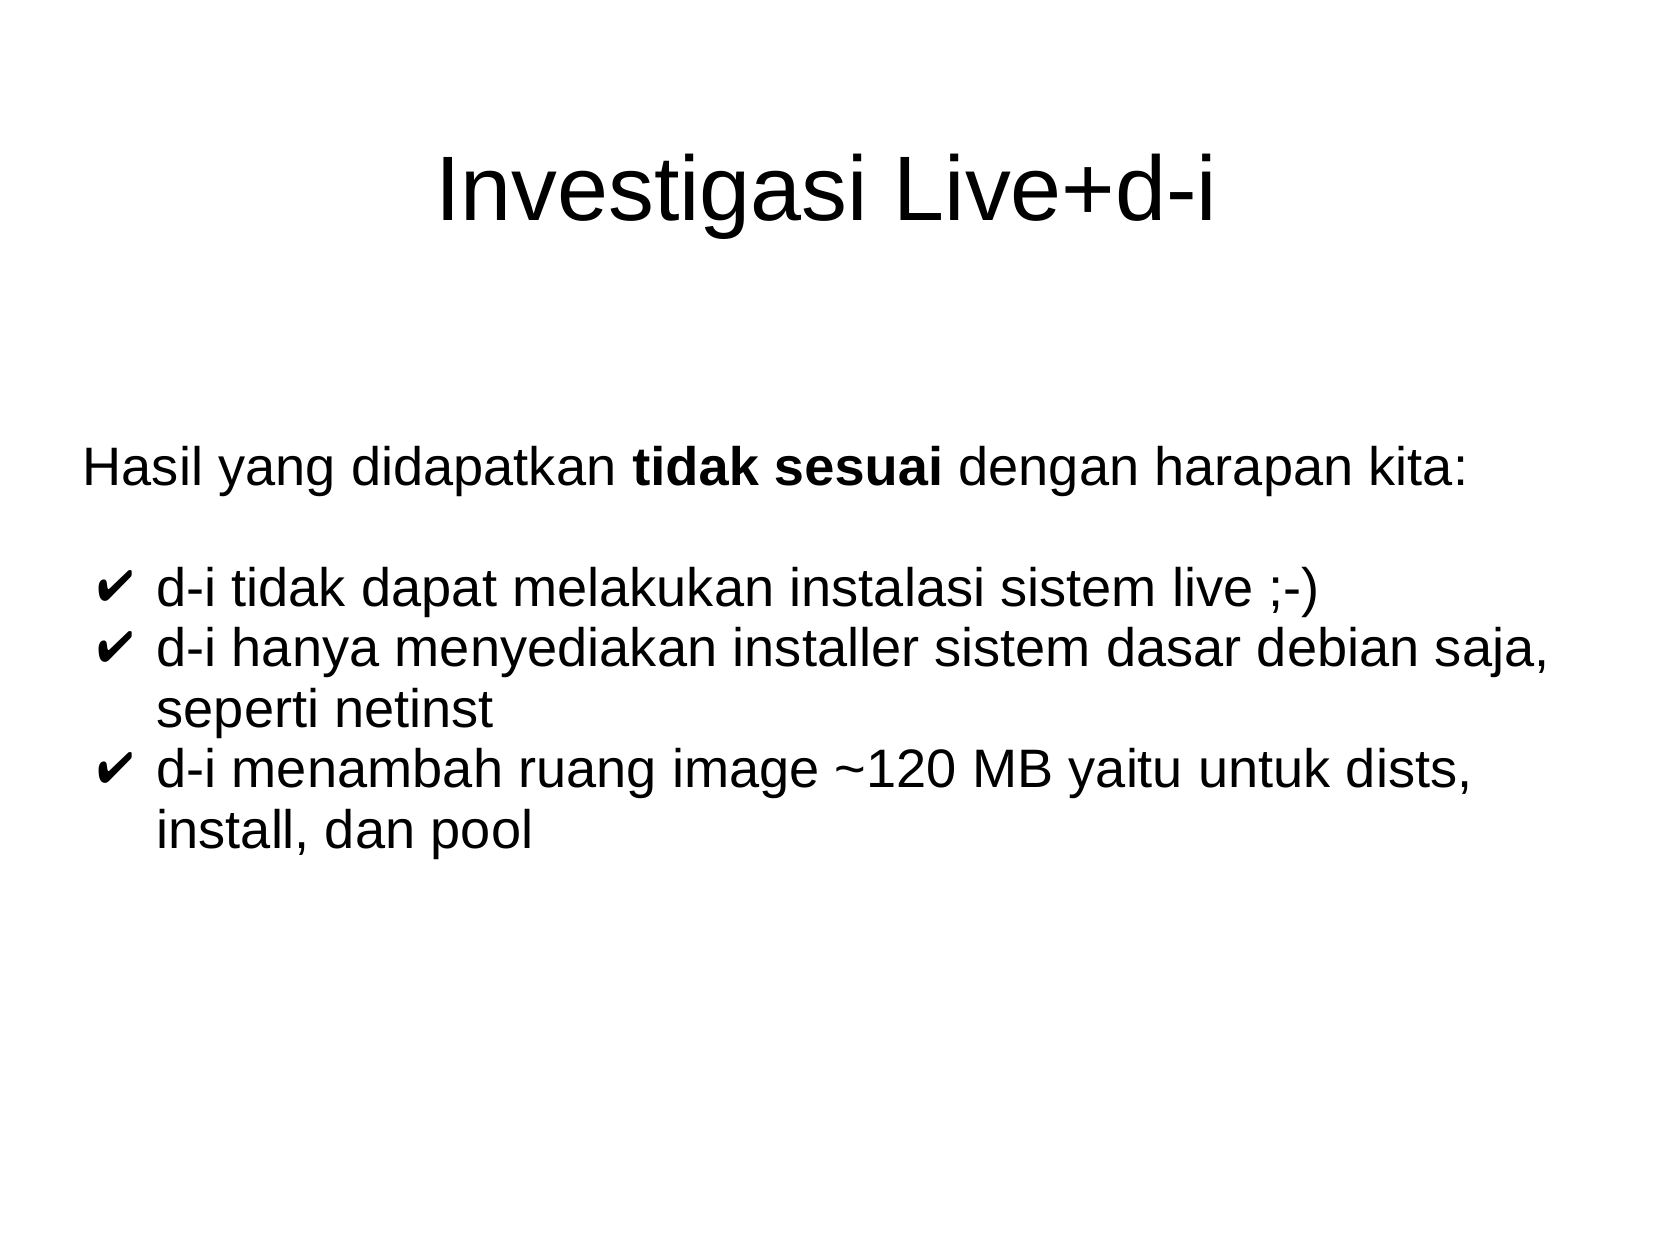

# Investigasi Live+d-i
Hasil yang didapatkan tidak sesuai dengan harapan kita:
d-i tidak dapat melakukan instalasi sistem live ;-)
d-i hanya menyediakan installer sistem dasar debian saja, seperti netinst
d-i menambah ruang image ~120 MB yaitu untuk dists, install, dan pool